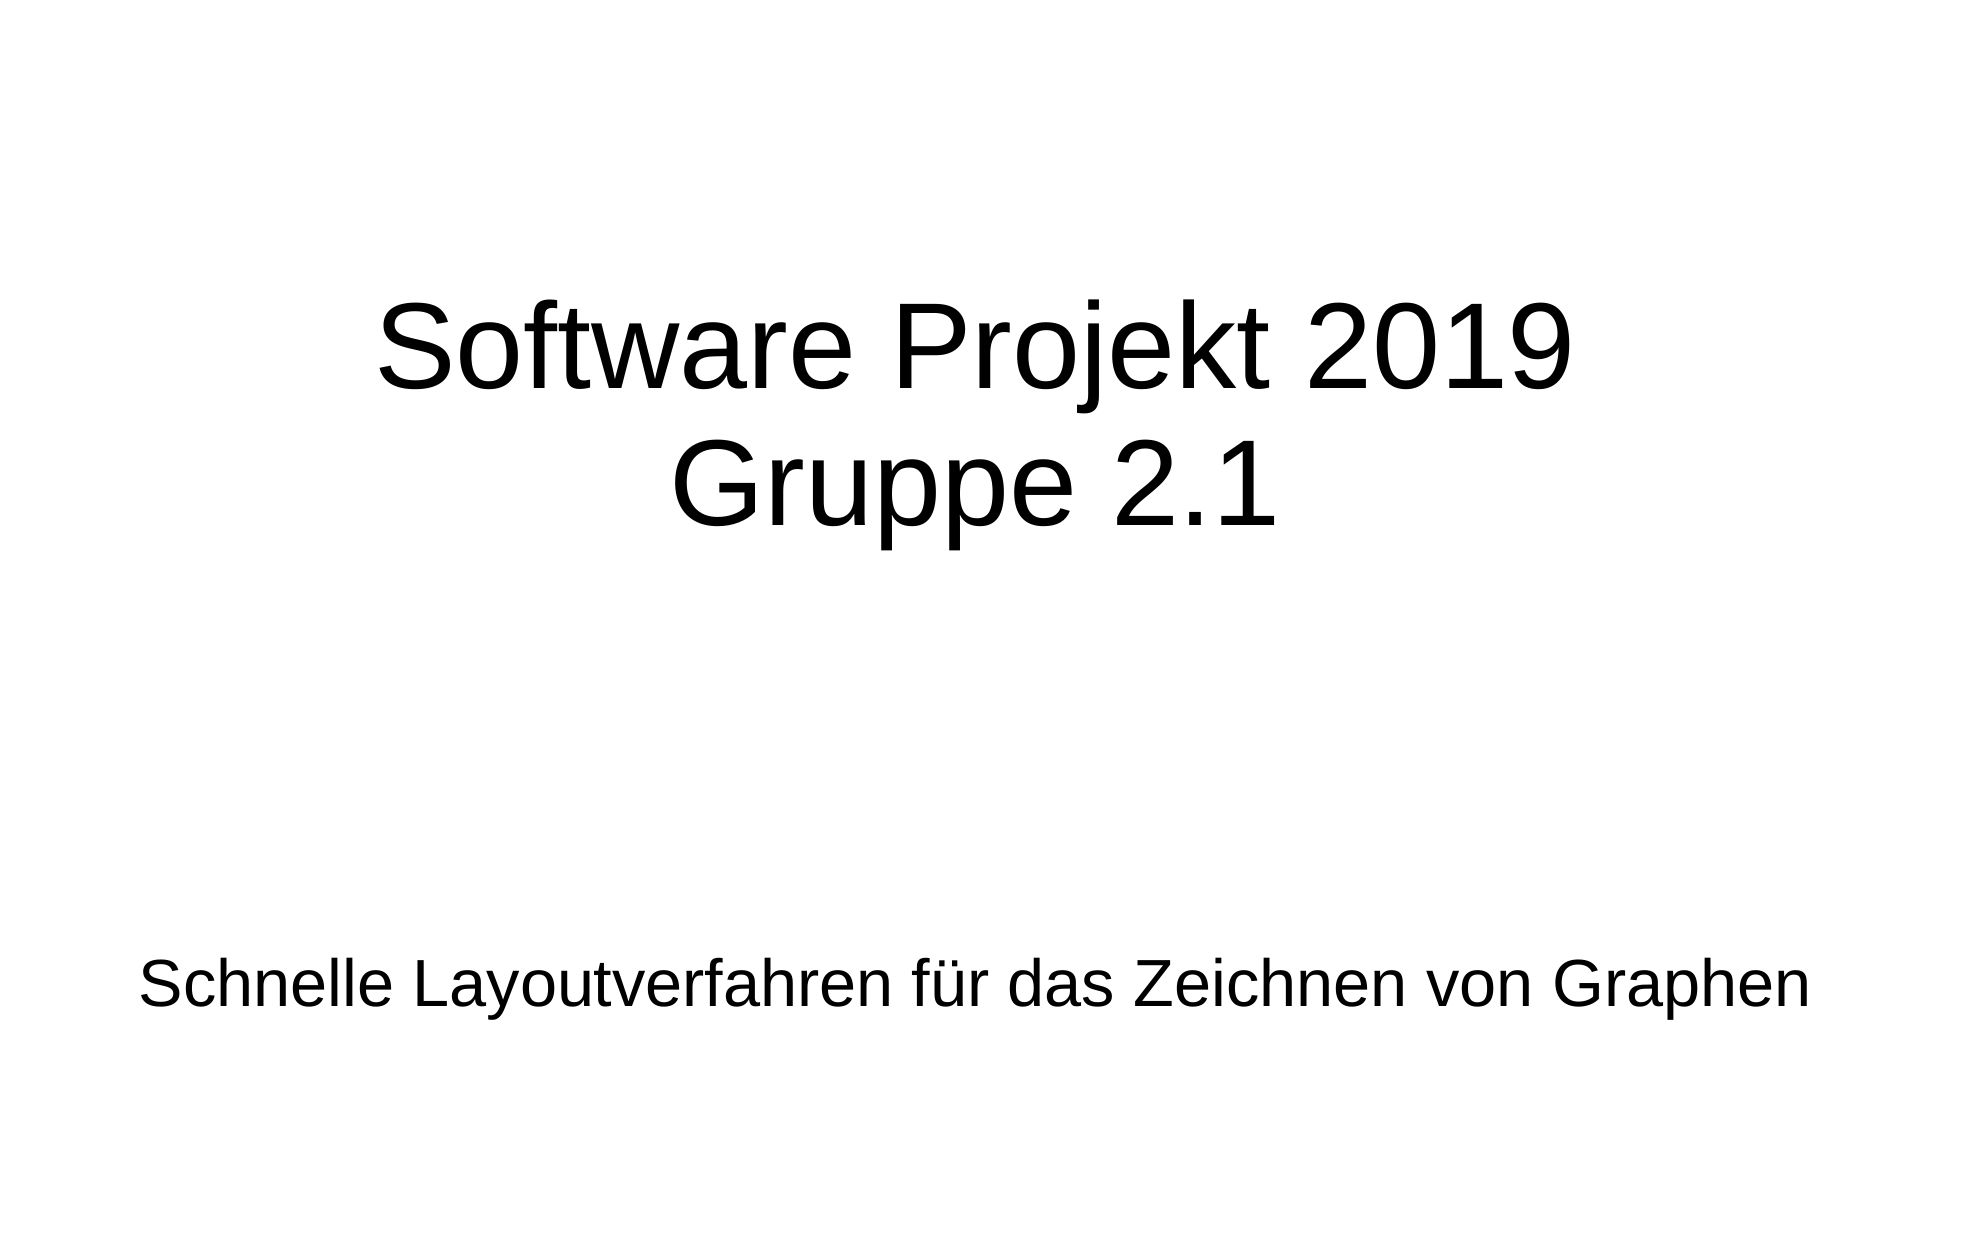

# Software Projekt 2019 Gruppe 2.1
Schnelle Layoutverfahren für das Zeichnen von Graphen